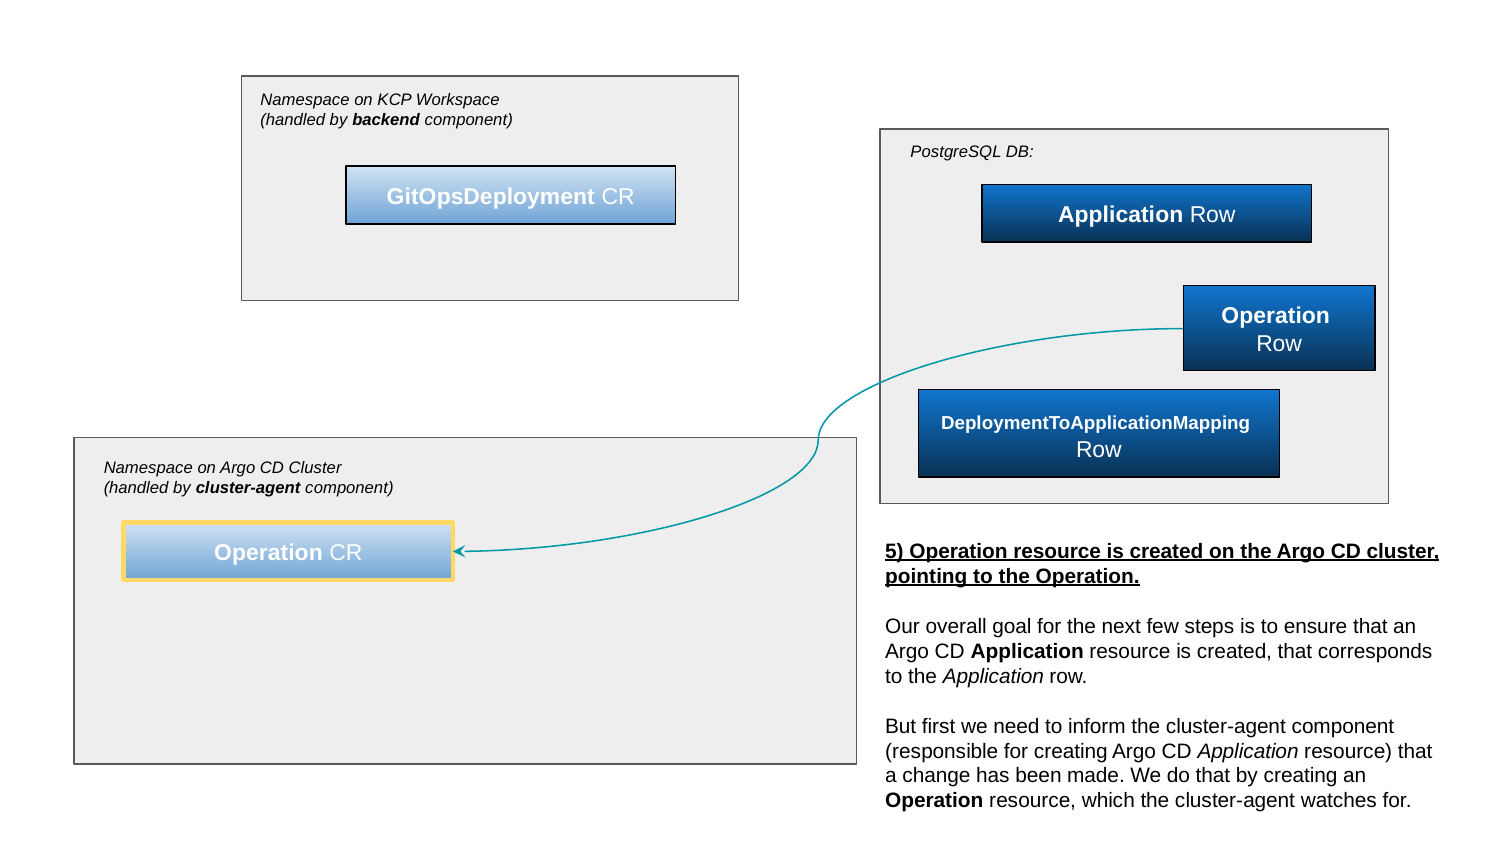

Namespace on KCP Workspace
(handled by backend component)
PostgreSQL DB:
GitOpsDeployment CR
Application Row
Operation
Row
DeploymentToApplicationMapping
Row
Namespace on Argo CD Cluster
(handled by cluster-agent component)
Operation CR
5) Operation resource is created on the Argo CD cluster, pointing to the Operation.
Our overall goal for the next few steps is to ensure that an Argo CD Application resource is created, that corresponds to the Application row.
But first we need to inform the cluster-agent component (responsible for creating Argo CD Application resource) that a change has been made. We do that by creating an Operation resource, which the cluster-agent watches for.